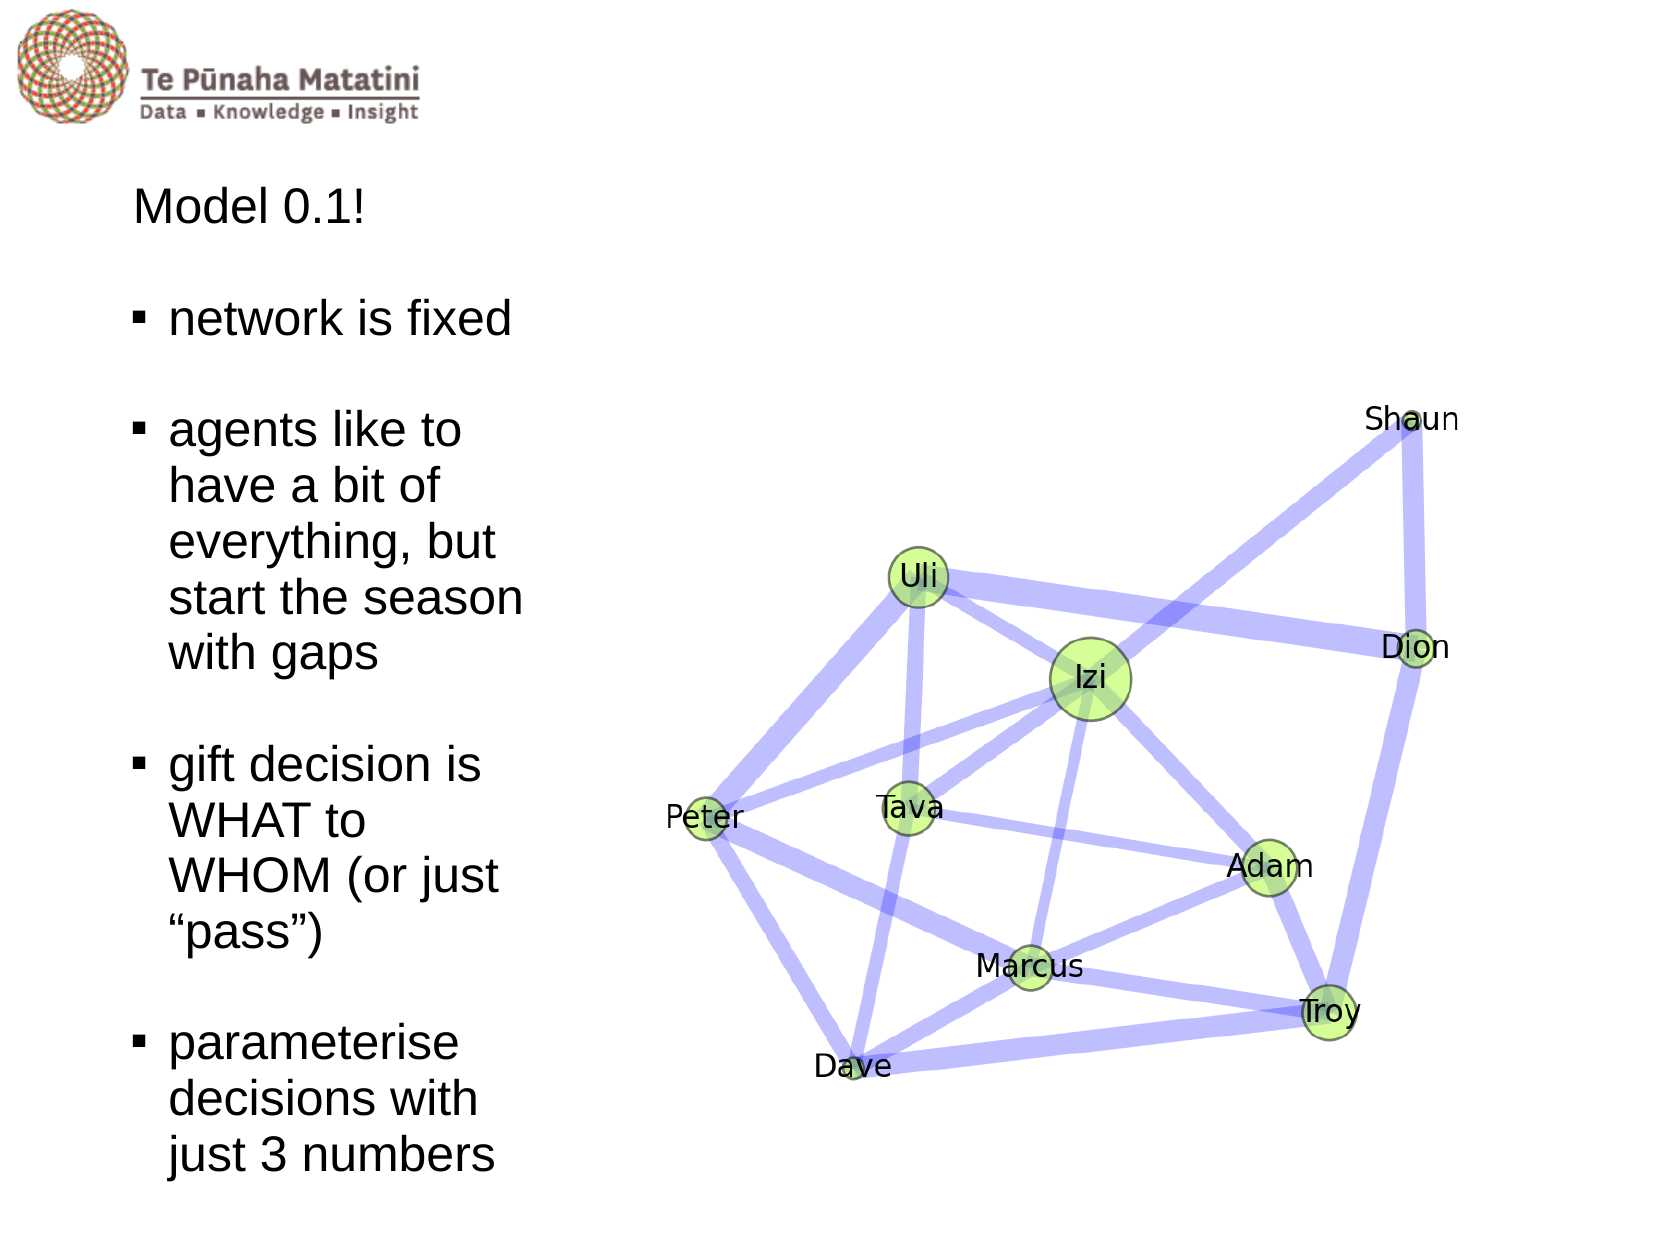

Model 0.1!
network is fixed
agents like to have a bit of everything, but start the season with gaps
gift decision is WHAT to WHOM (or just “pass”)
parameterise decisions with just 3 numbers